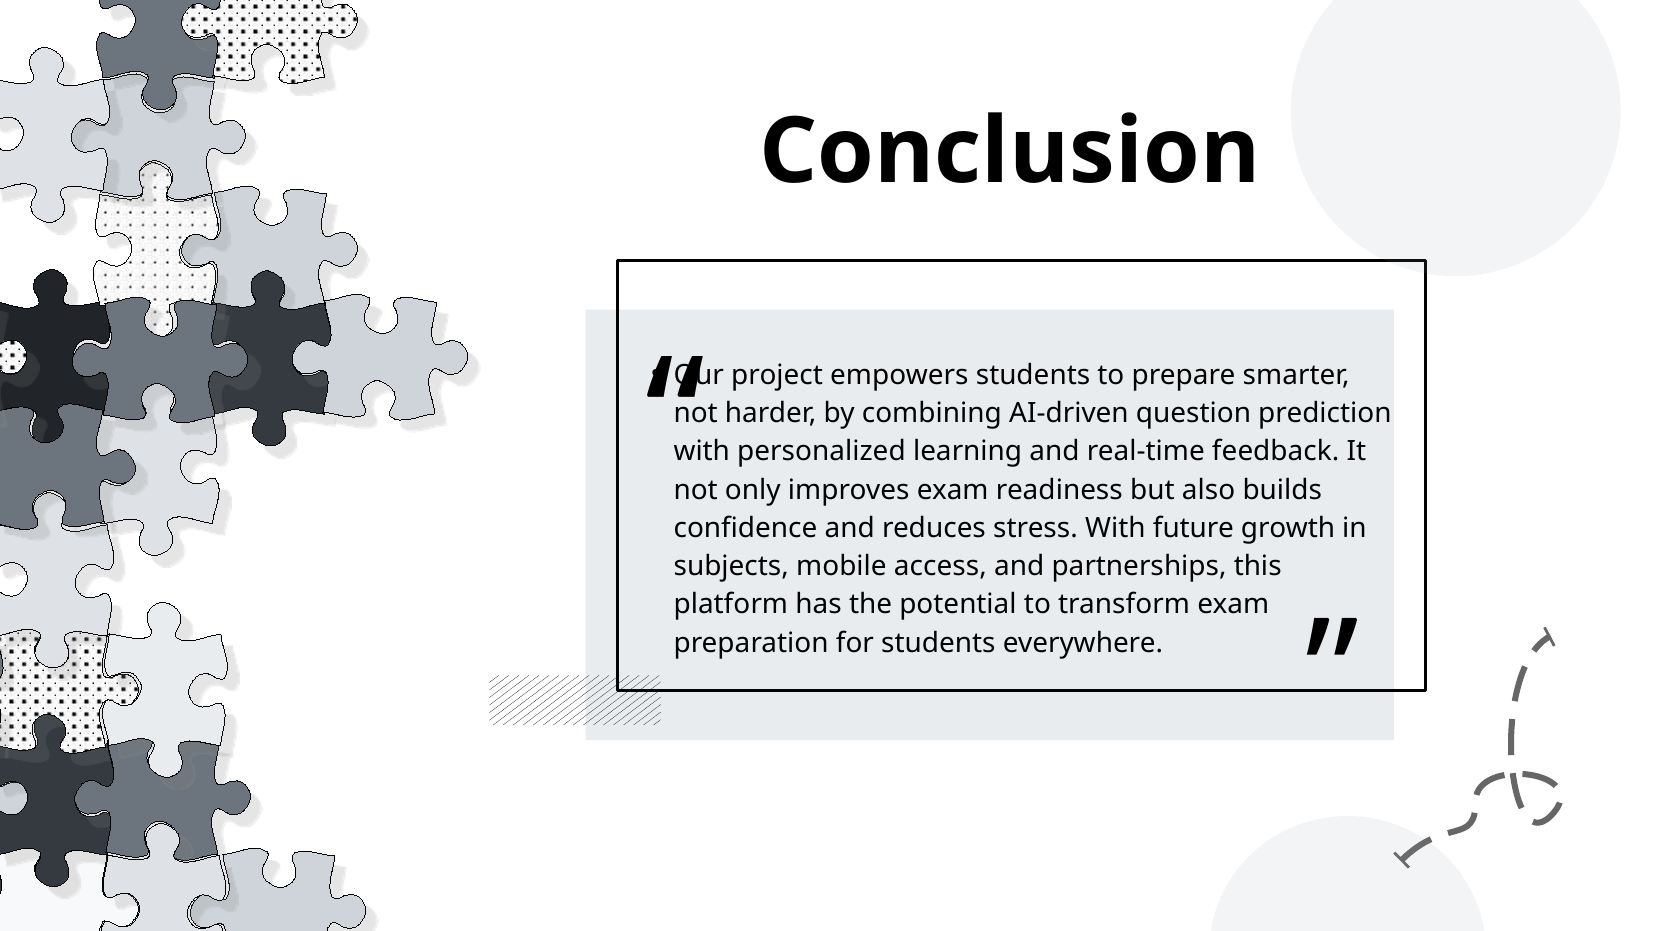

# Conclusion
Our project empowers students to prepare smarter, not harder, by combining AI-driven question prediction with personalized learning and real-time feedback. It not only improves exam readiness but also builds confidence and reduces stress. With future growth in subjects, mobile access, and partnerships, this platform has the potential to transform exam preparation for students everywhere.